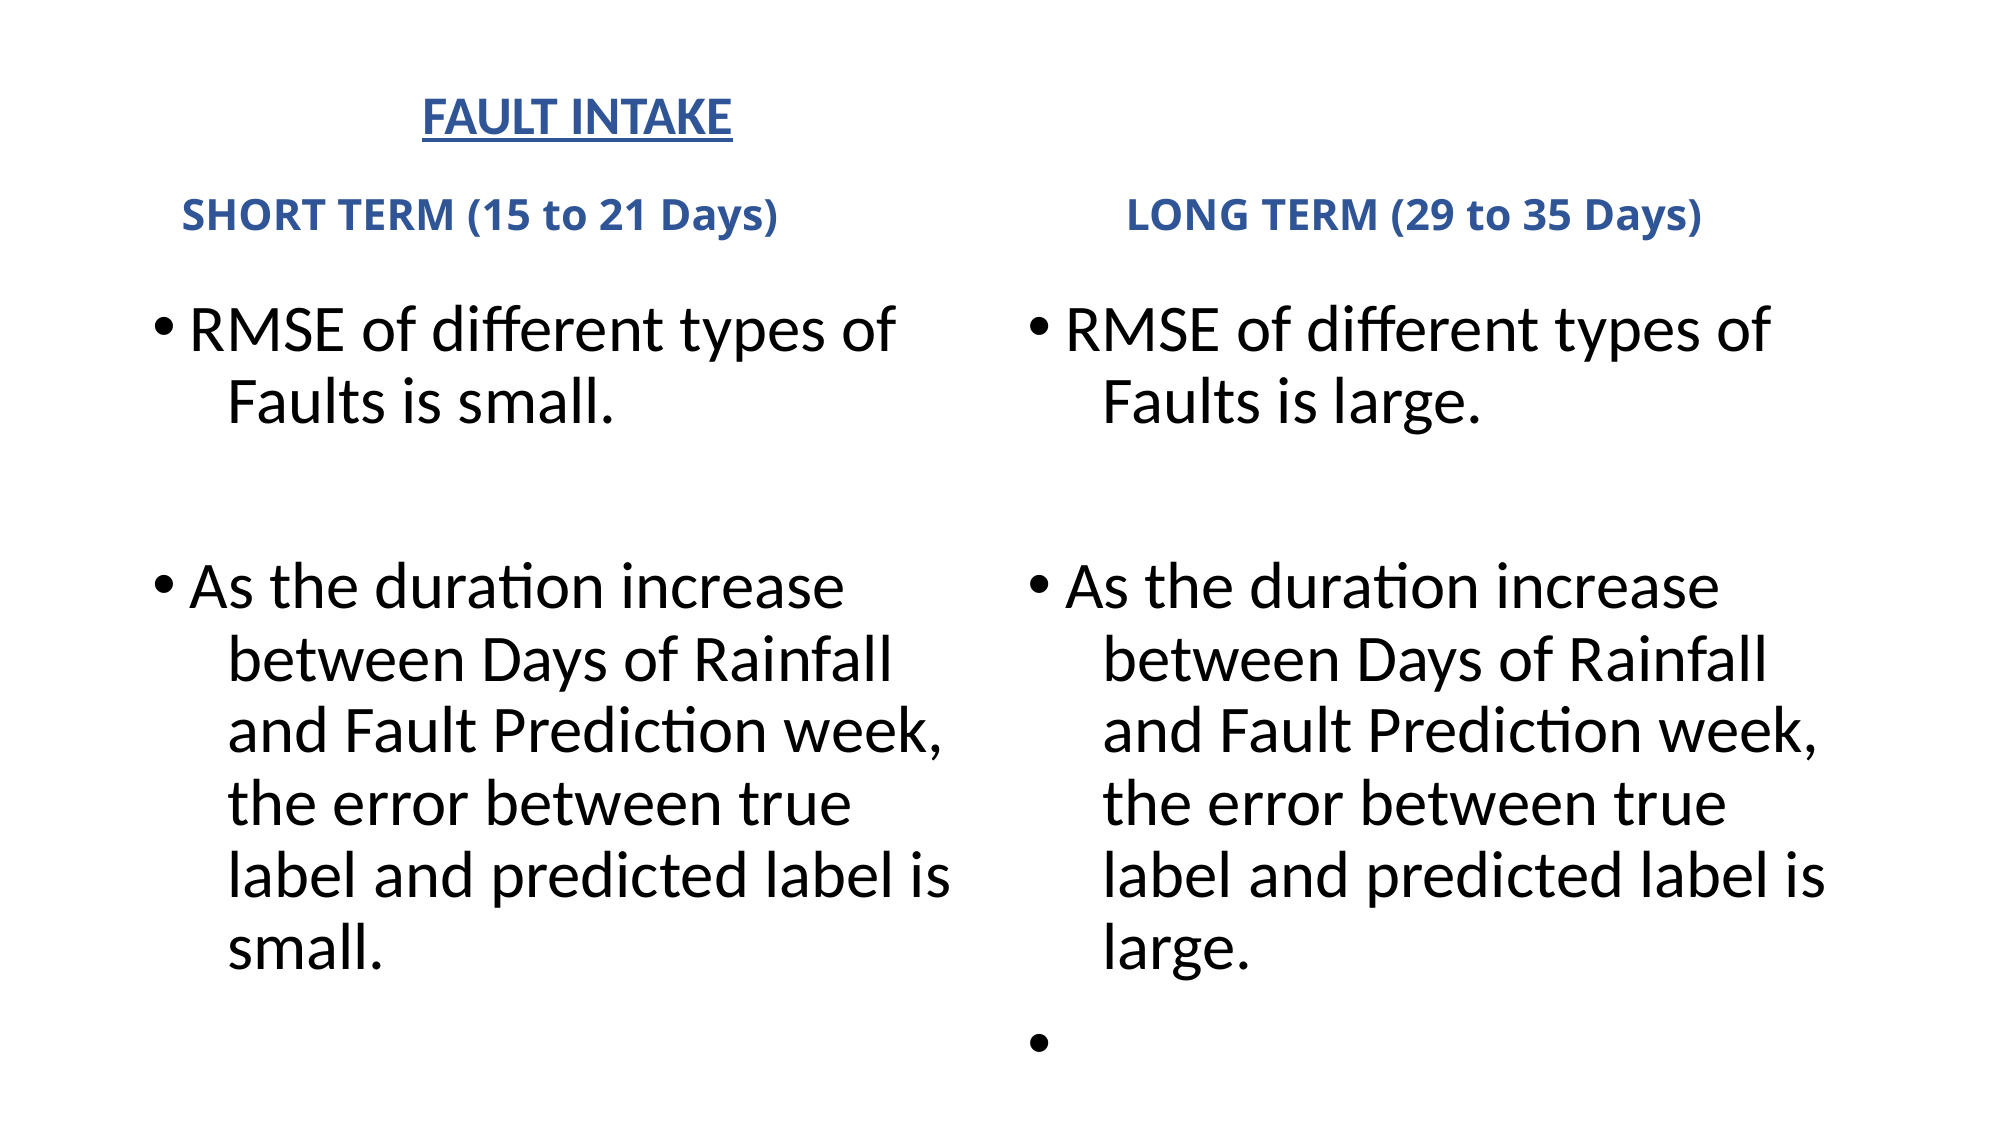

# FAULT INTAKE SHORT TERM (15 to 21 Days) LONG TERM (29 to 35 Days)
RMSE of different types of Faults is small.
As the duration increase between Days of Rainfall and Fault Prediction week, the error between true label and predicted label is small.
RMSE of different types of Faults is large.
As the duration increase between Days of Rainfall and Fault Prediction week, the error between true label and predicted label is large.